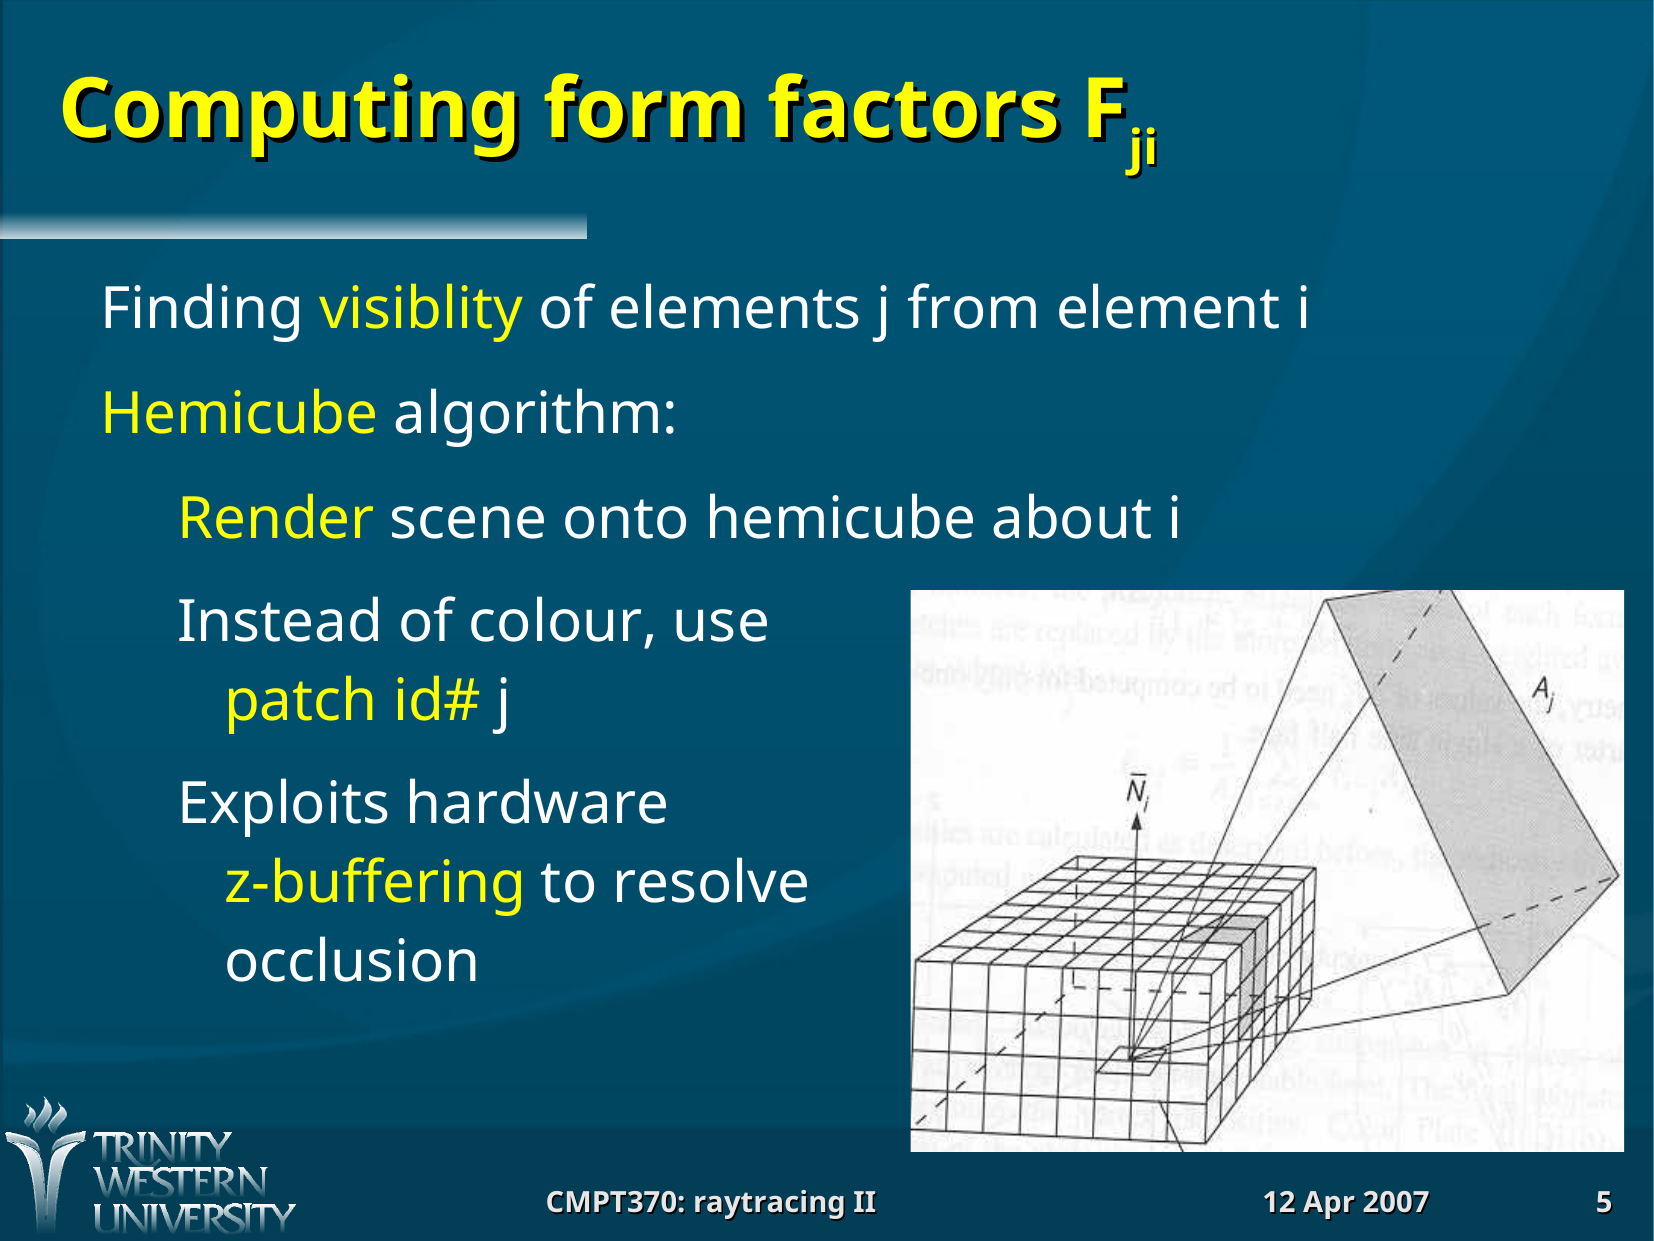

# Computing form factors Fji
Finding visiblity of elements j from element i
Hemicube algorithm:
Render scene onto hemicube about i
Instead of colour, use
patch id# j
Exploits hardware
z-buffering to resolve
occlusion
CMPT370: raytracing II
12 Apr 2007
5